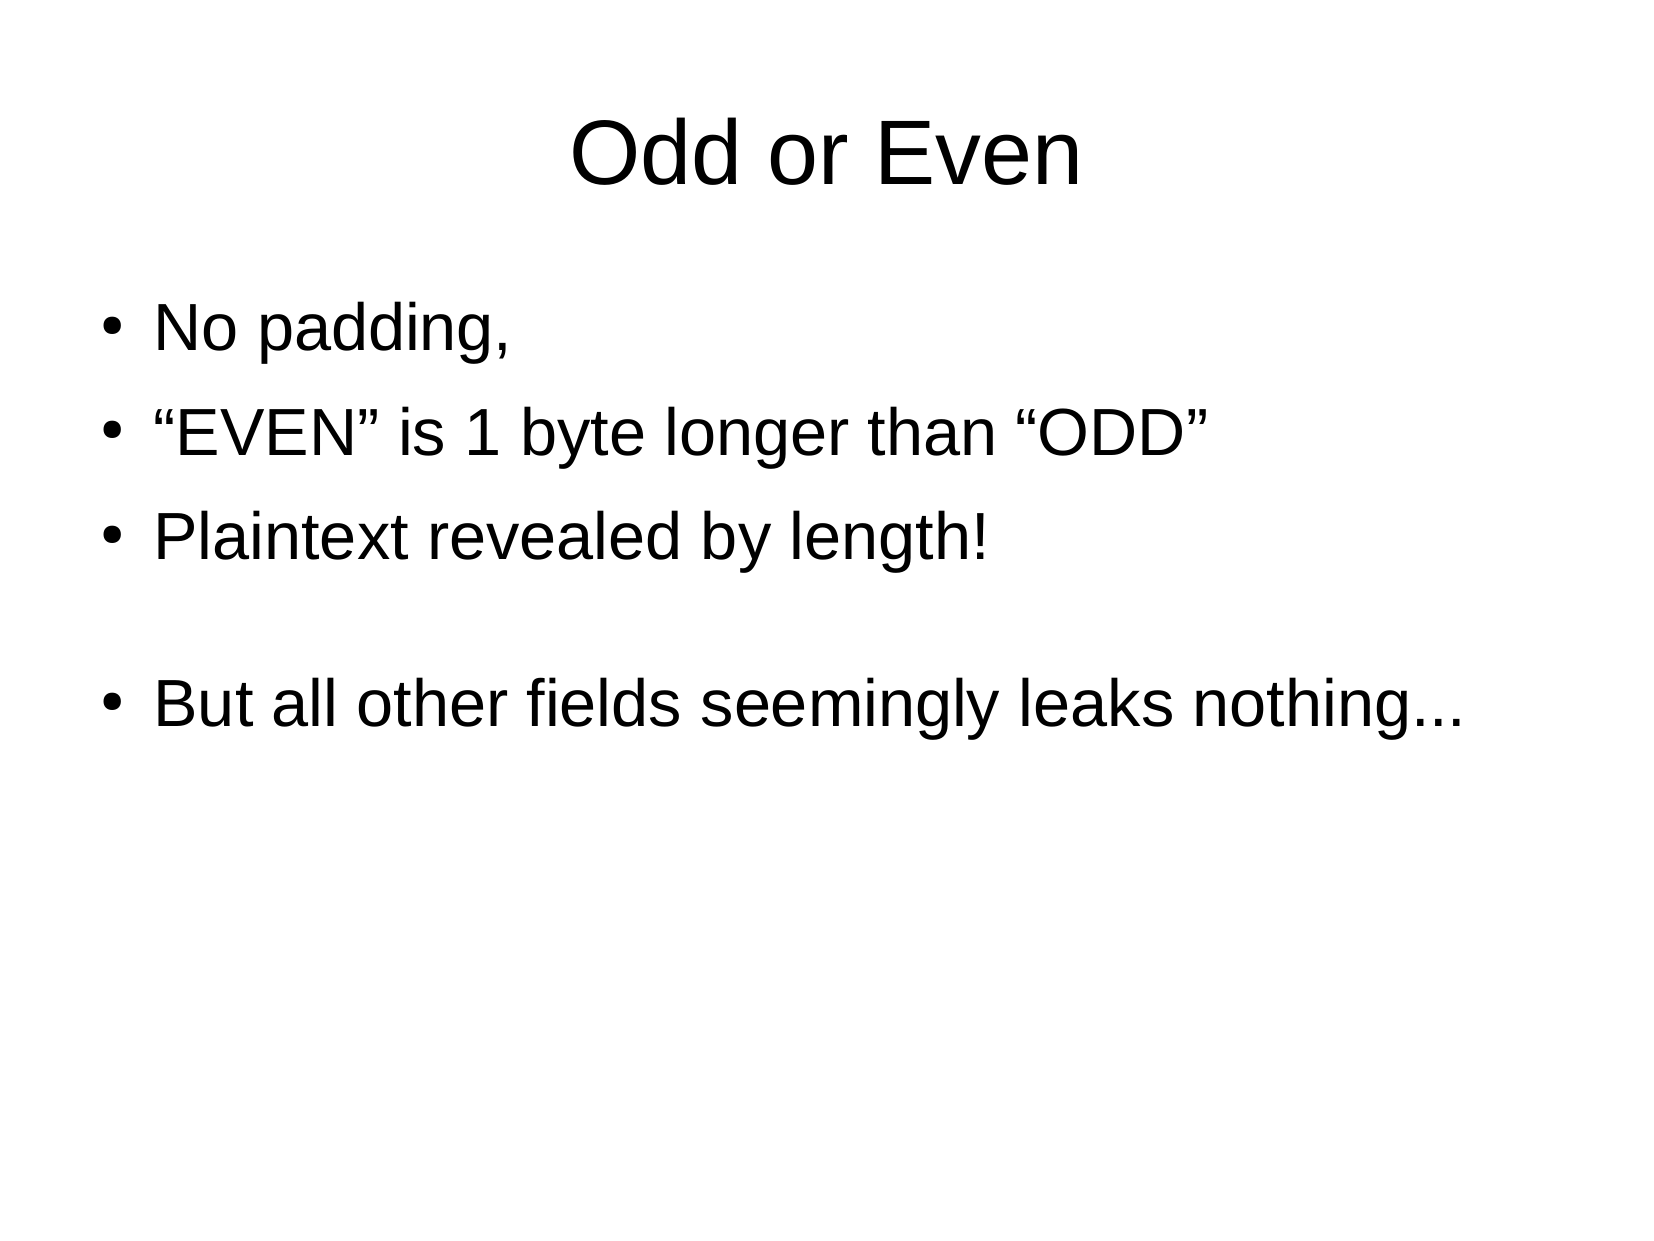

# Odd or Even
No padding,
“EVEN” is 1 byte longer than “ODD”
Plaintext revealed by length!
But all other fields seemingly leaks nothing...